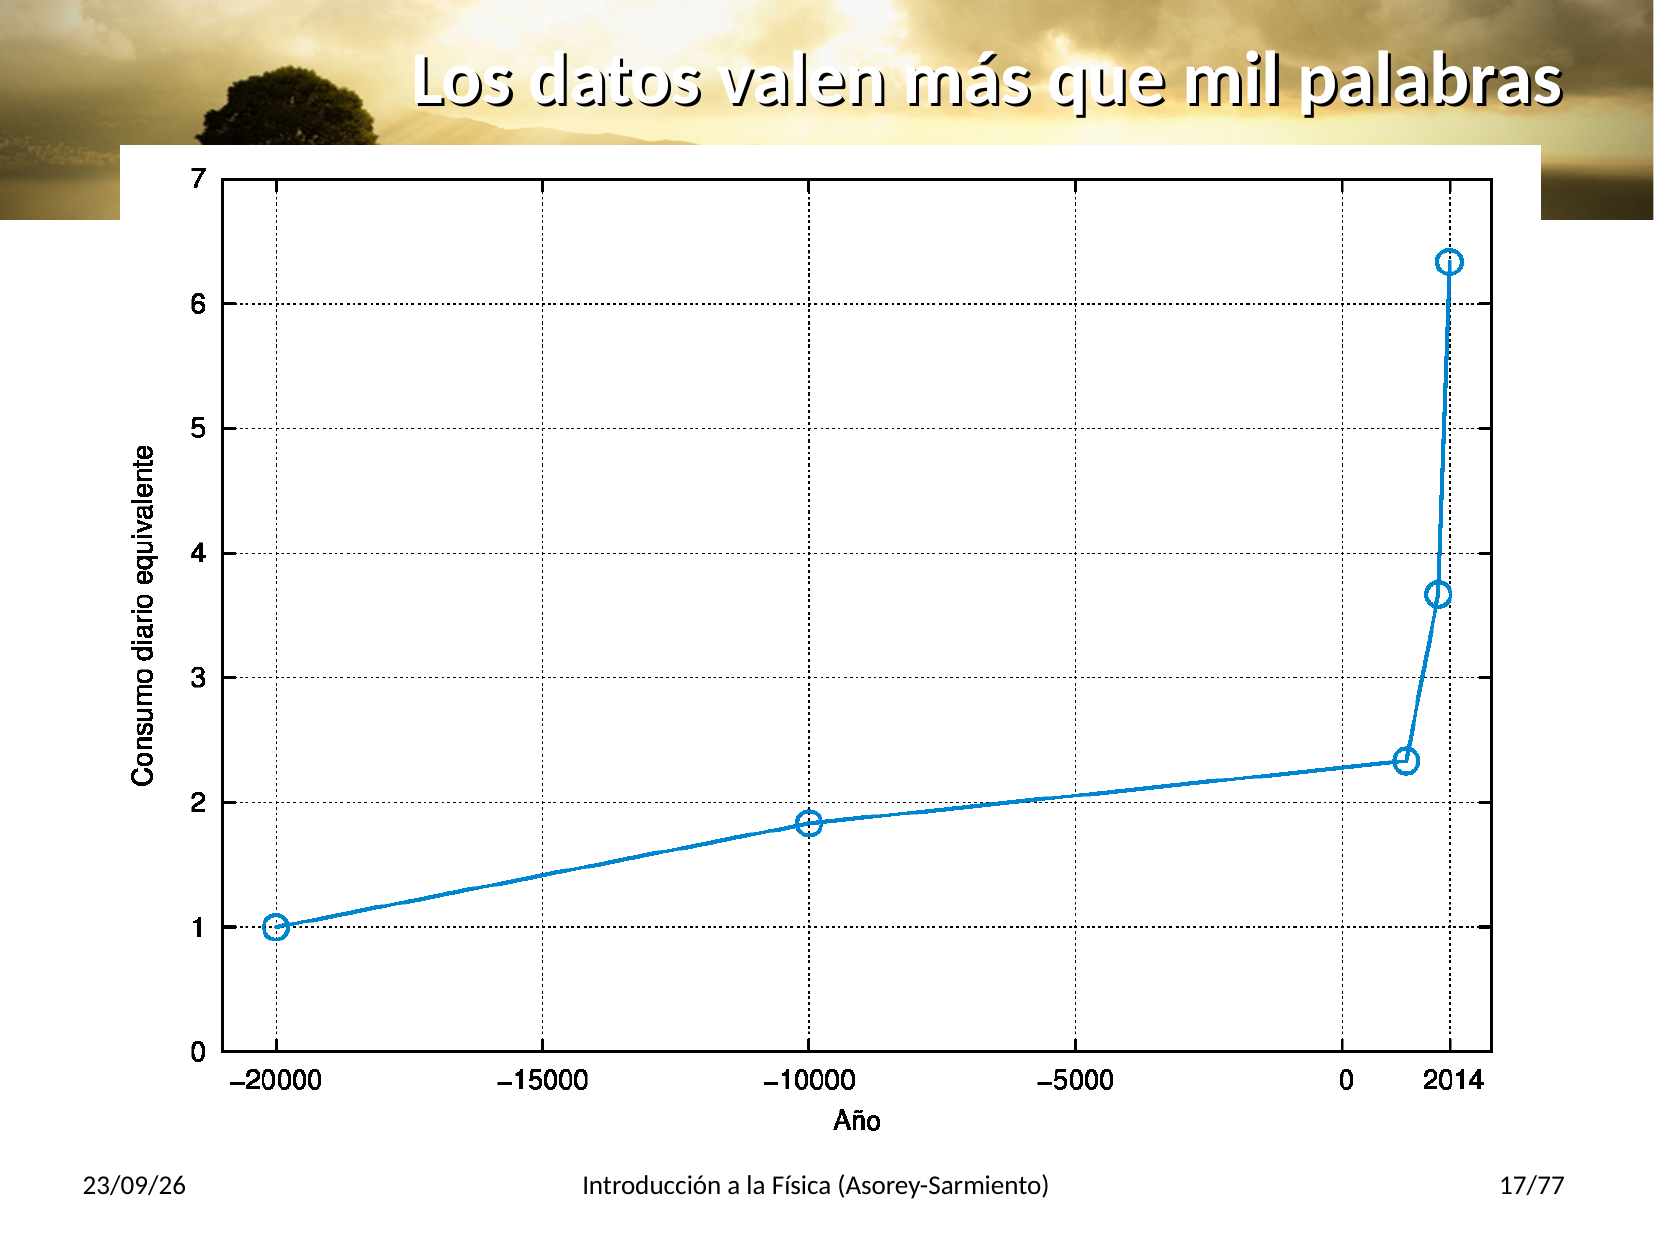

# Los datos valen más que mil palabras
Introducción a la Física (Asorey-Sarmiento)
17